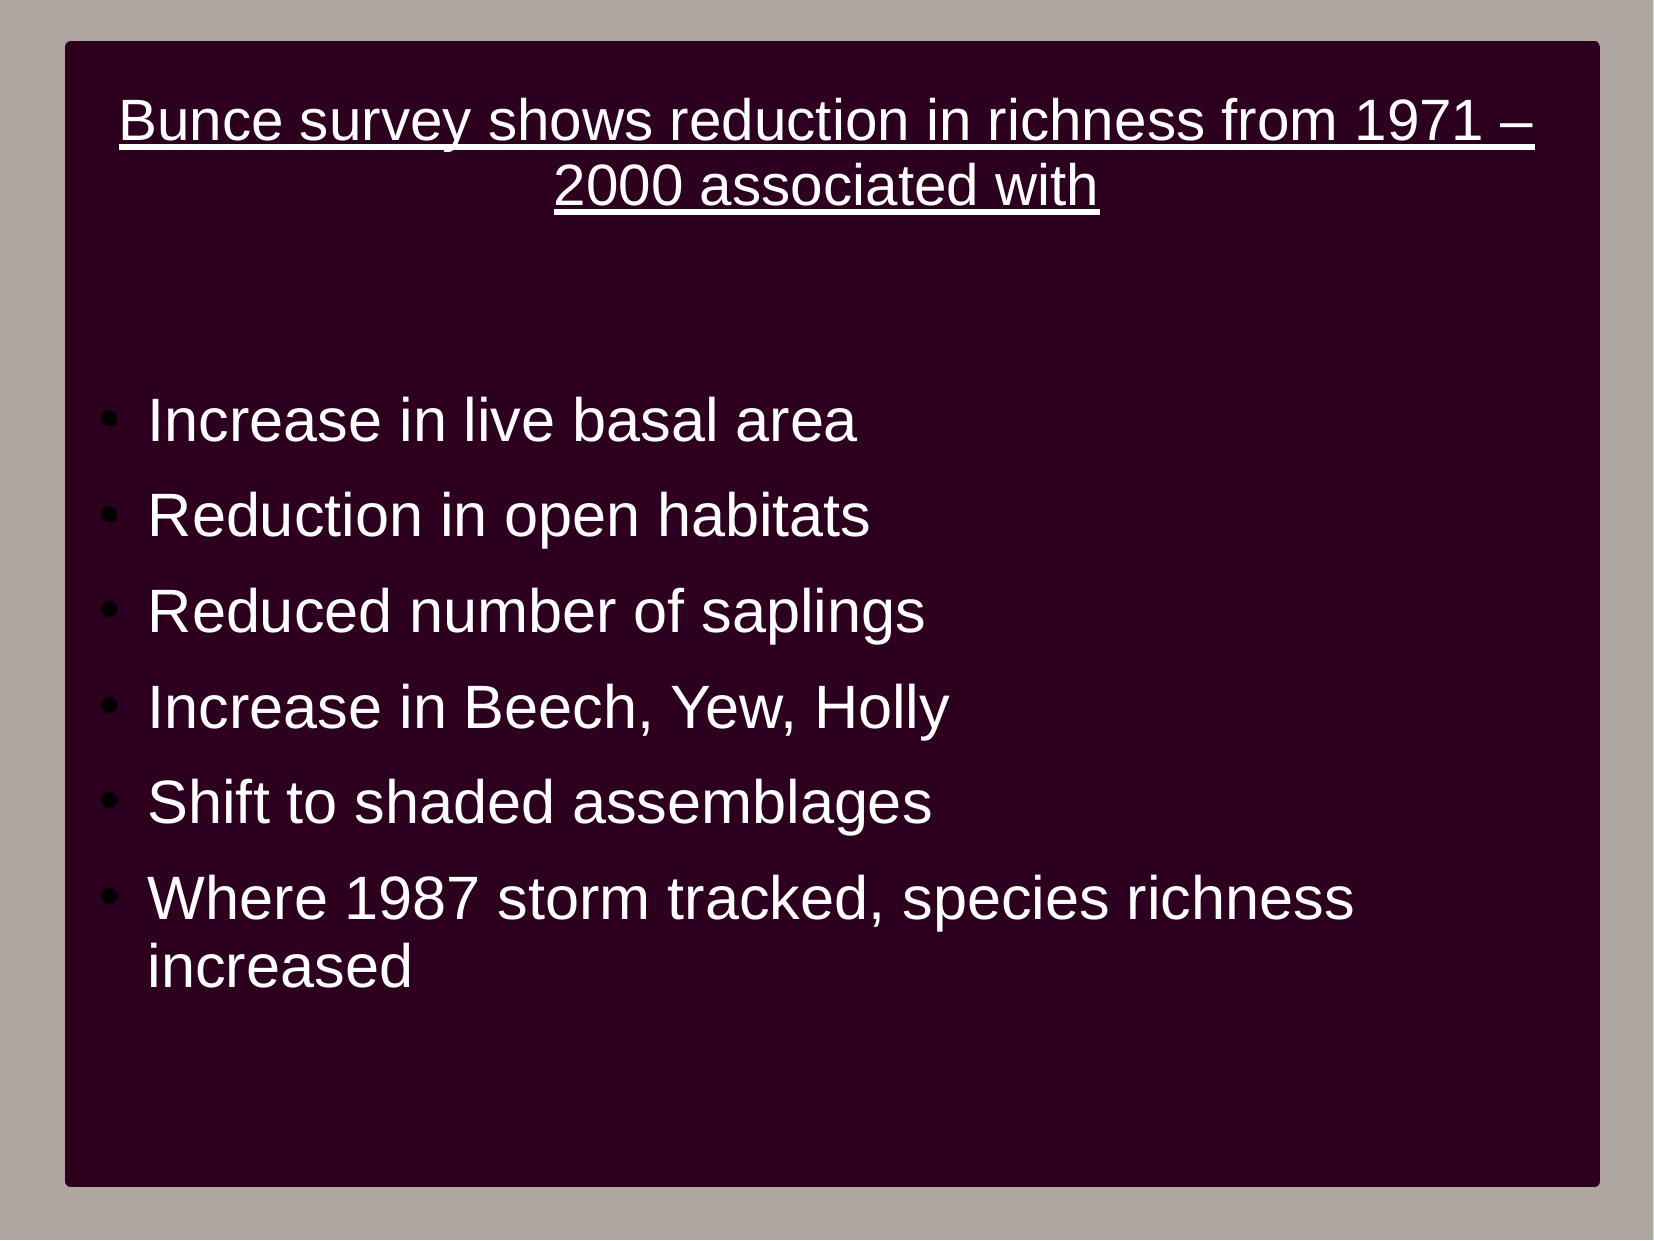

# Bunce survey shows reduction in richness from 1971 – 2000 associated with
Increase in live basal area
Reduction in open habitats
Reduced number of saplings
Increase in Beech, Yew, Holly
Shift to shaded assemblages
Where 1987 storm tracked, species richness increased